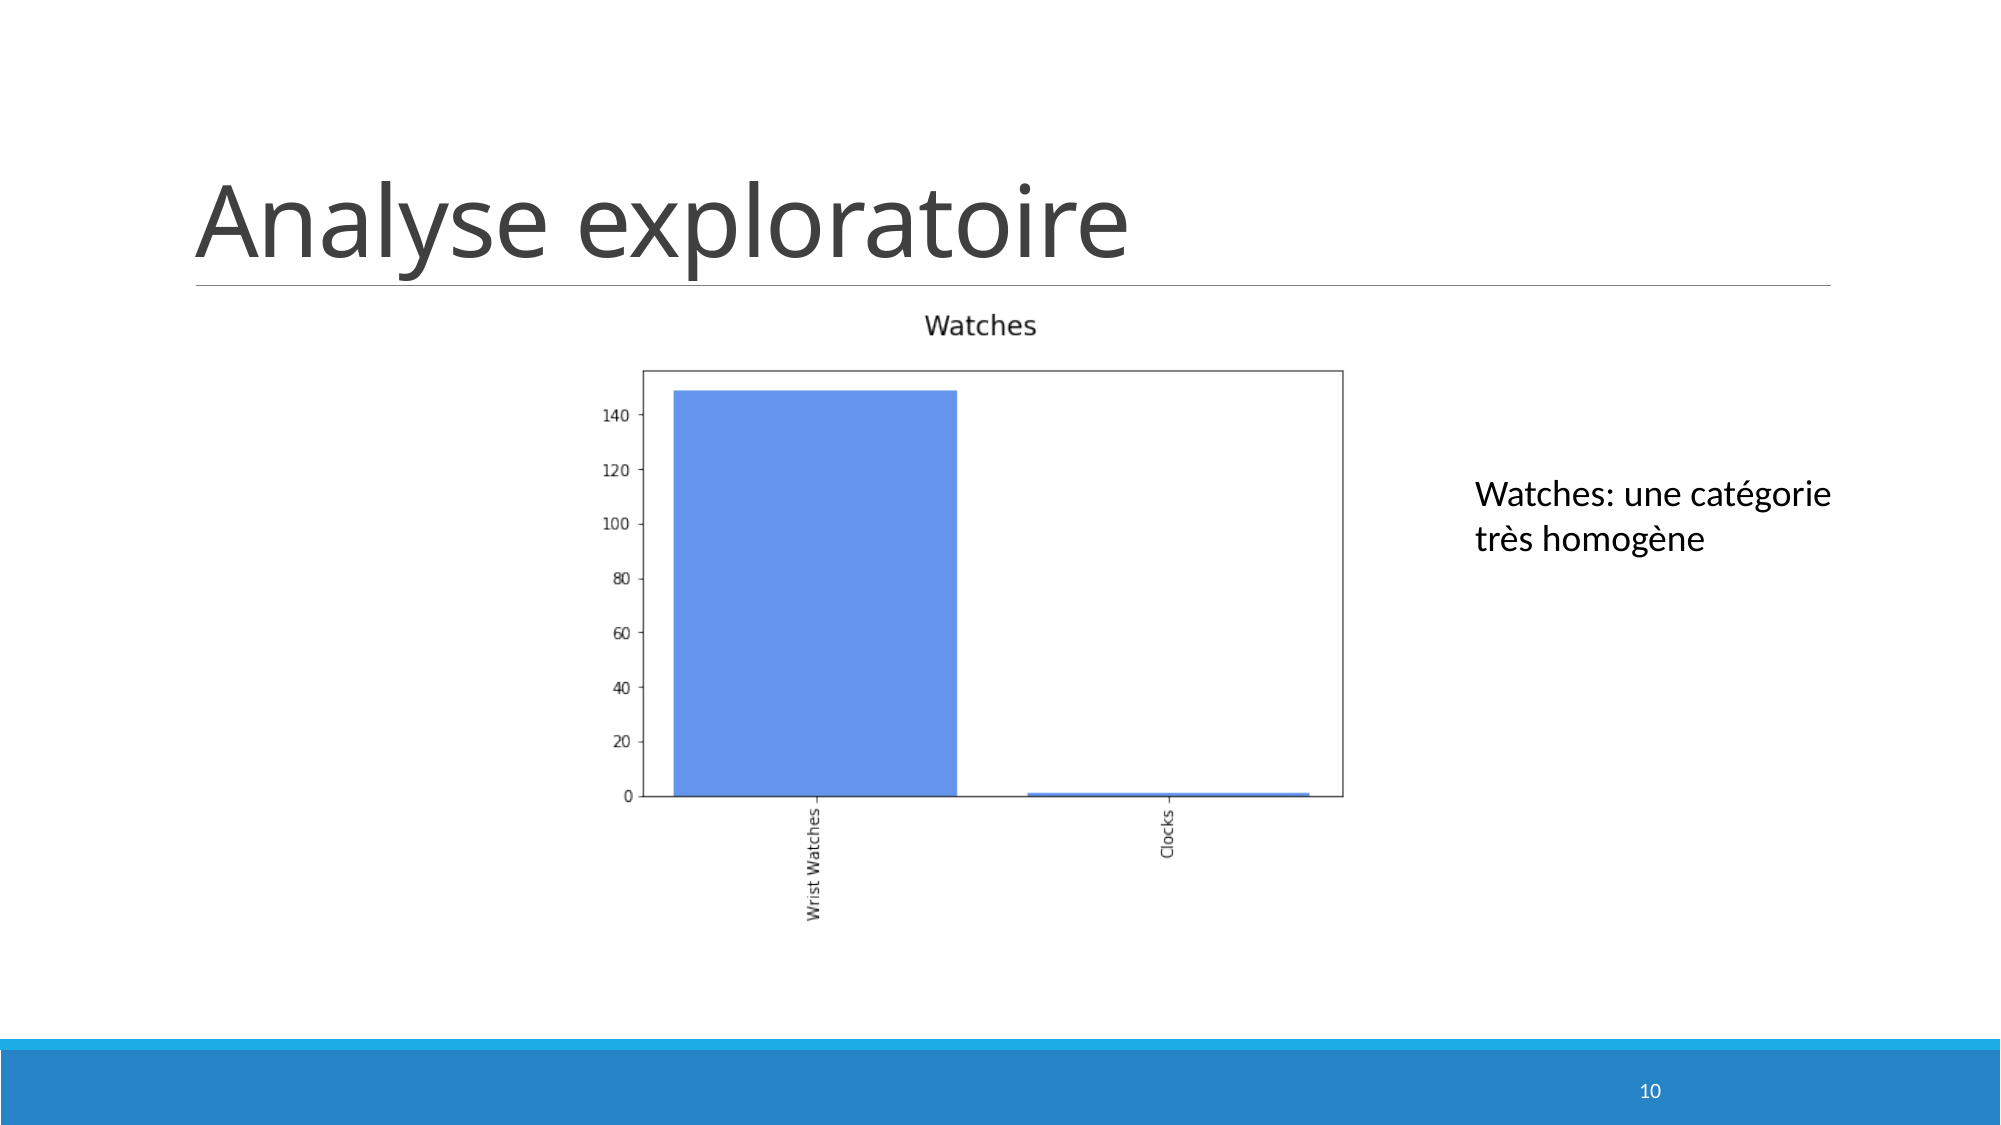

# Analyse exploratoire
Watches: une catégorie très homogène